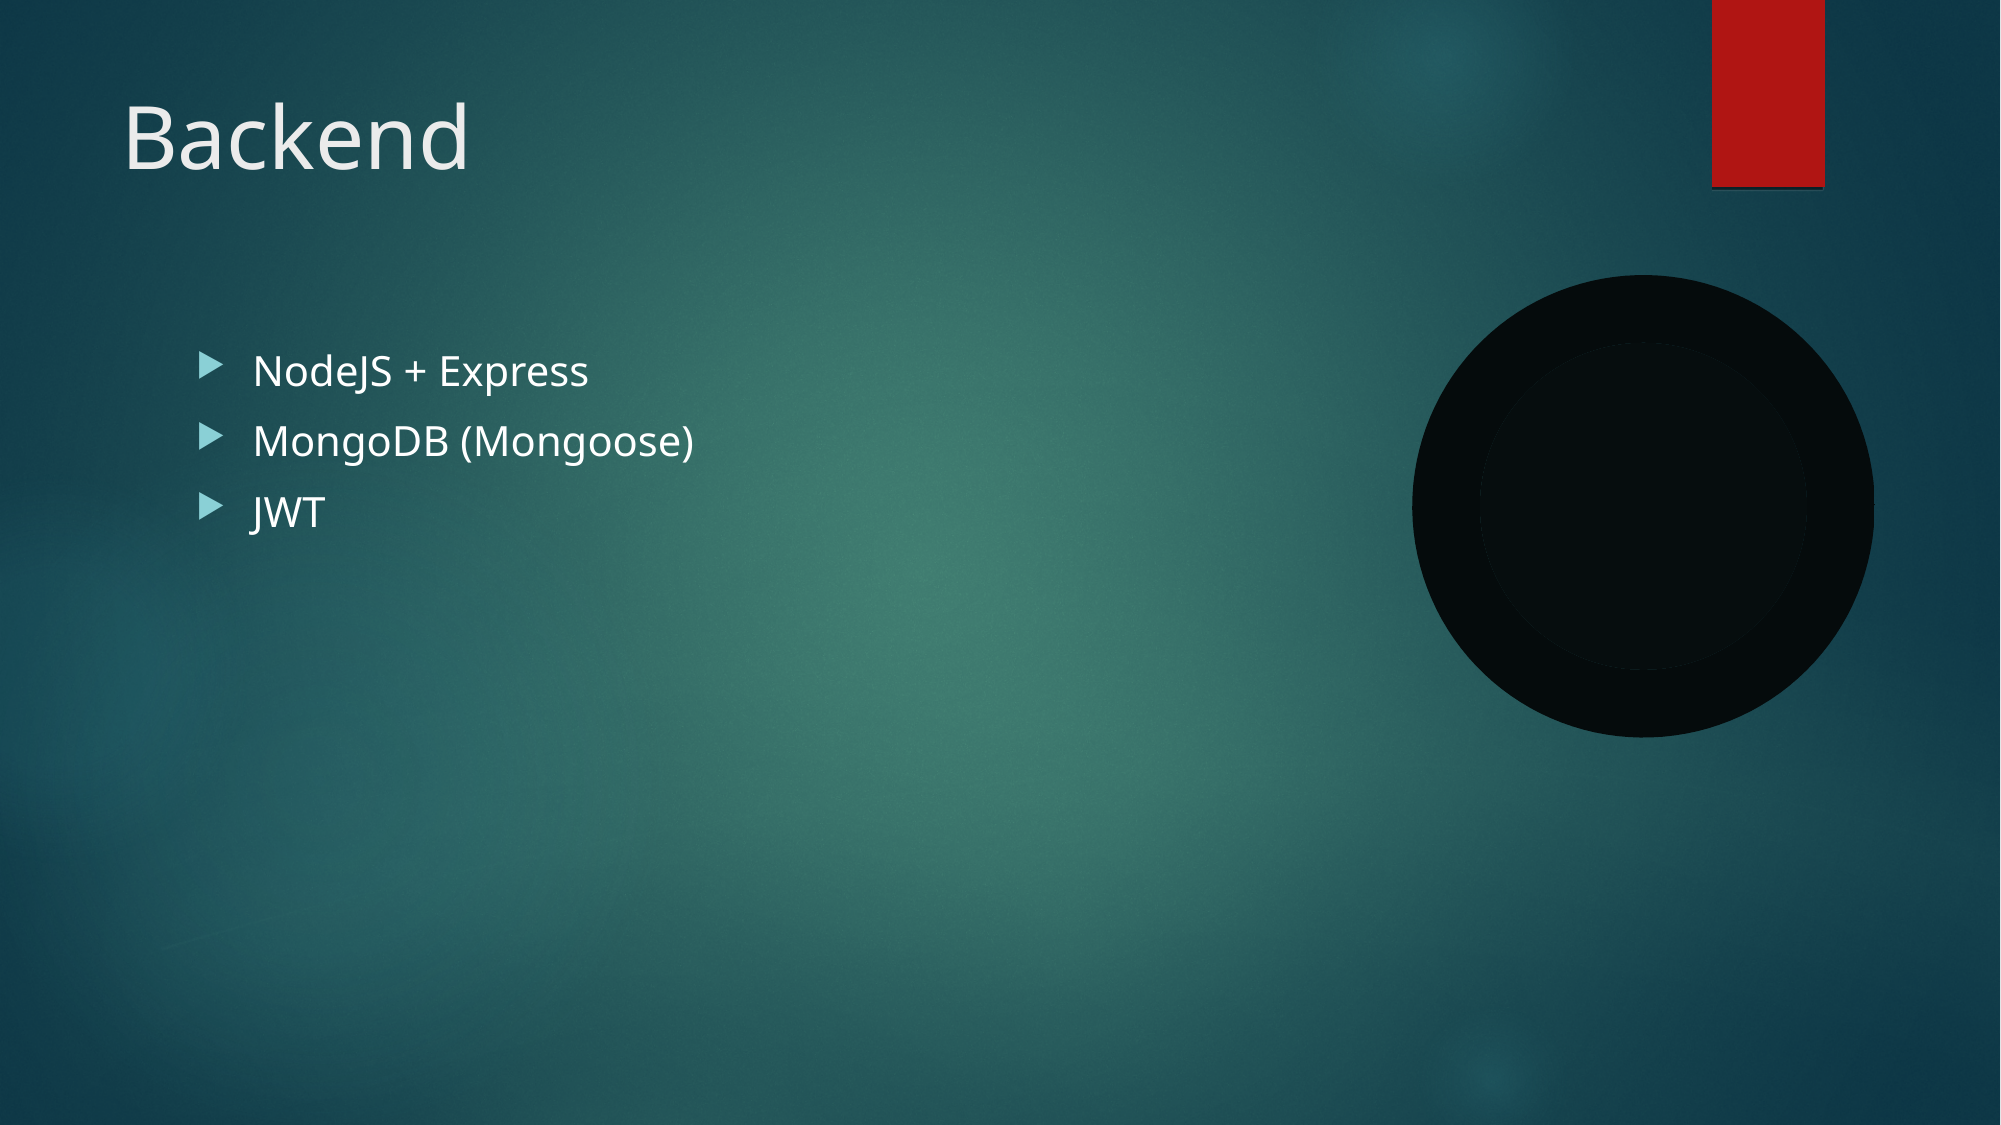

# Backend
NodeJS + Express
MongoDB (Mongoose)
JWT